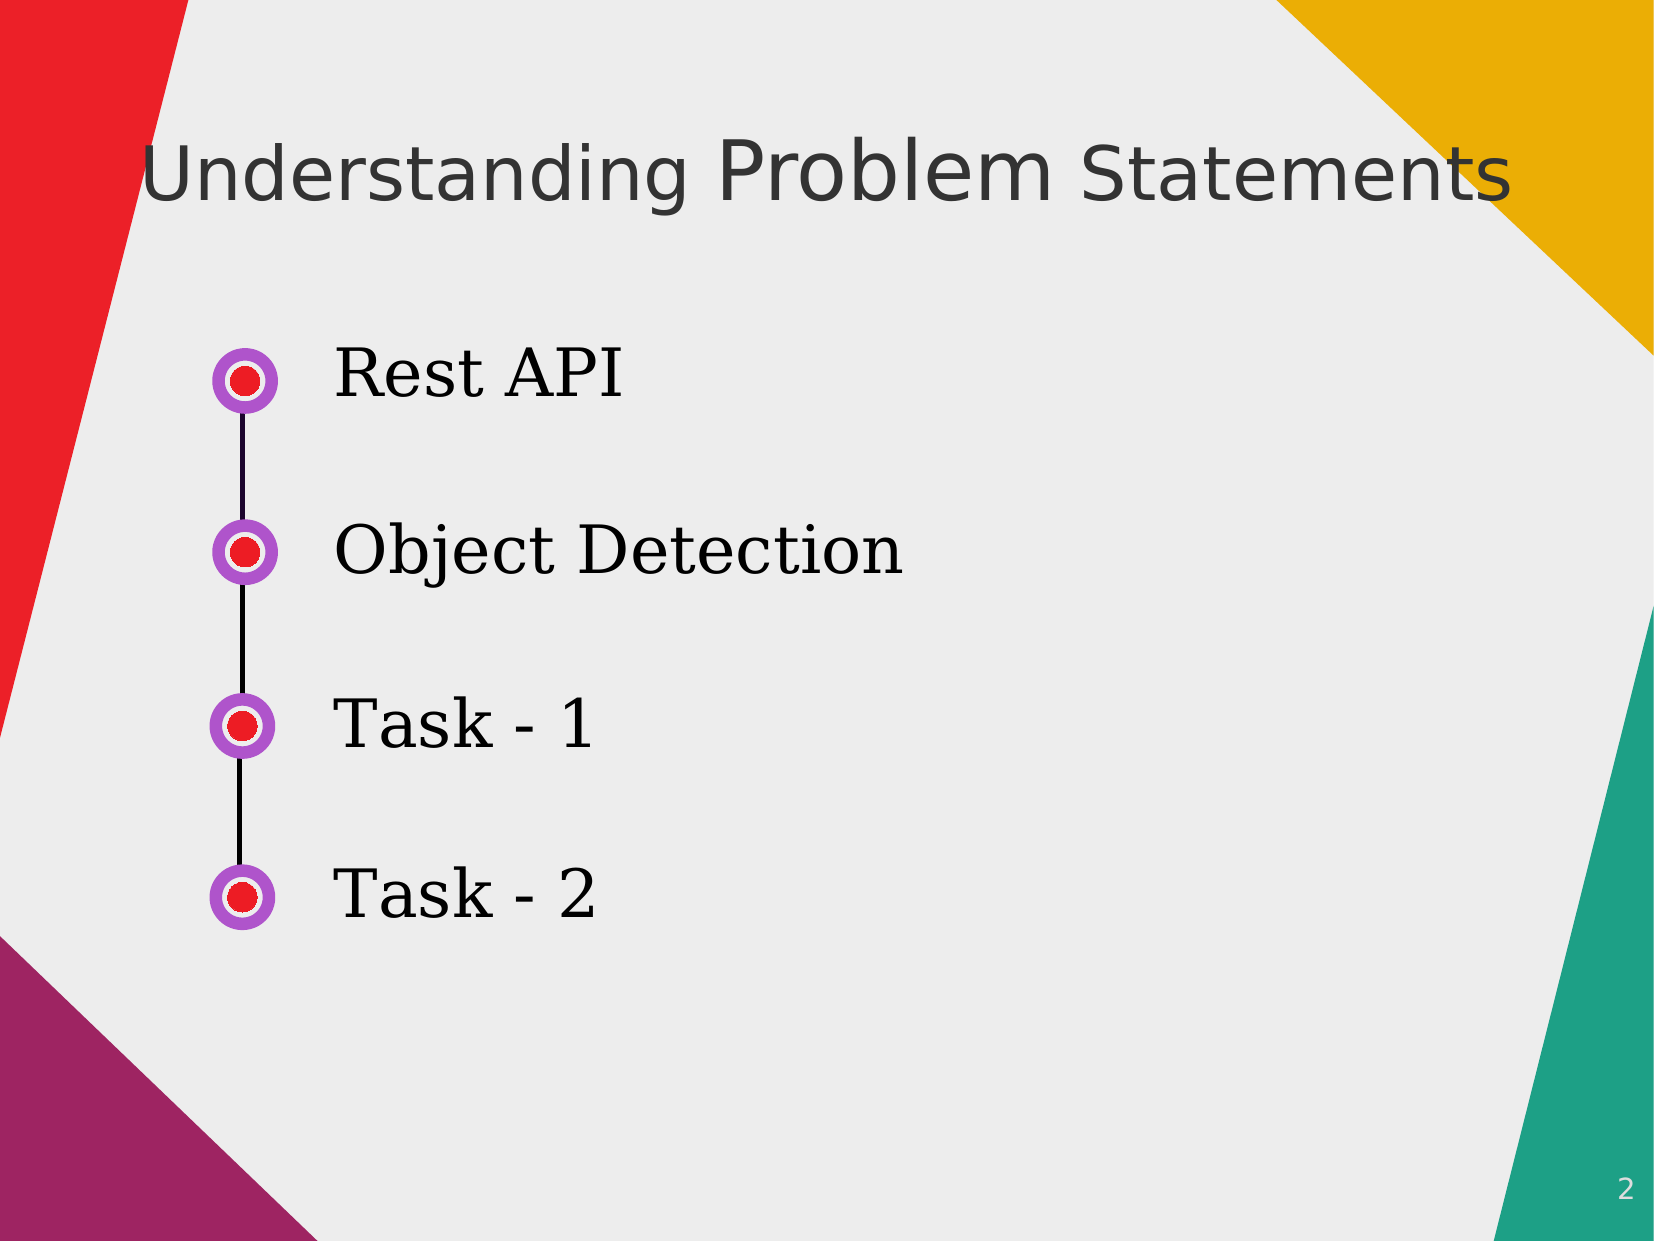

# Understanding Problem Statements
Rest API
Object Detection
Task - 1
Task - 2
2